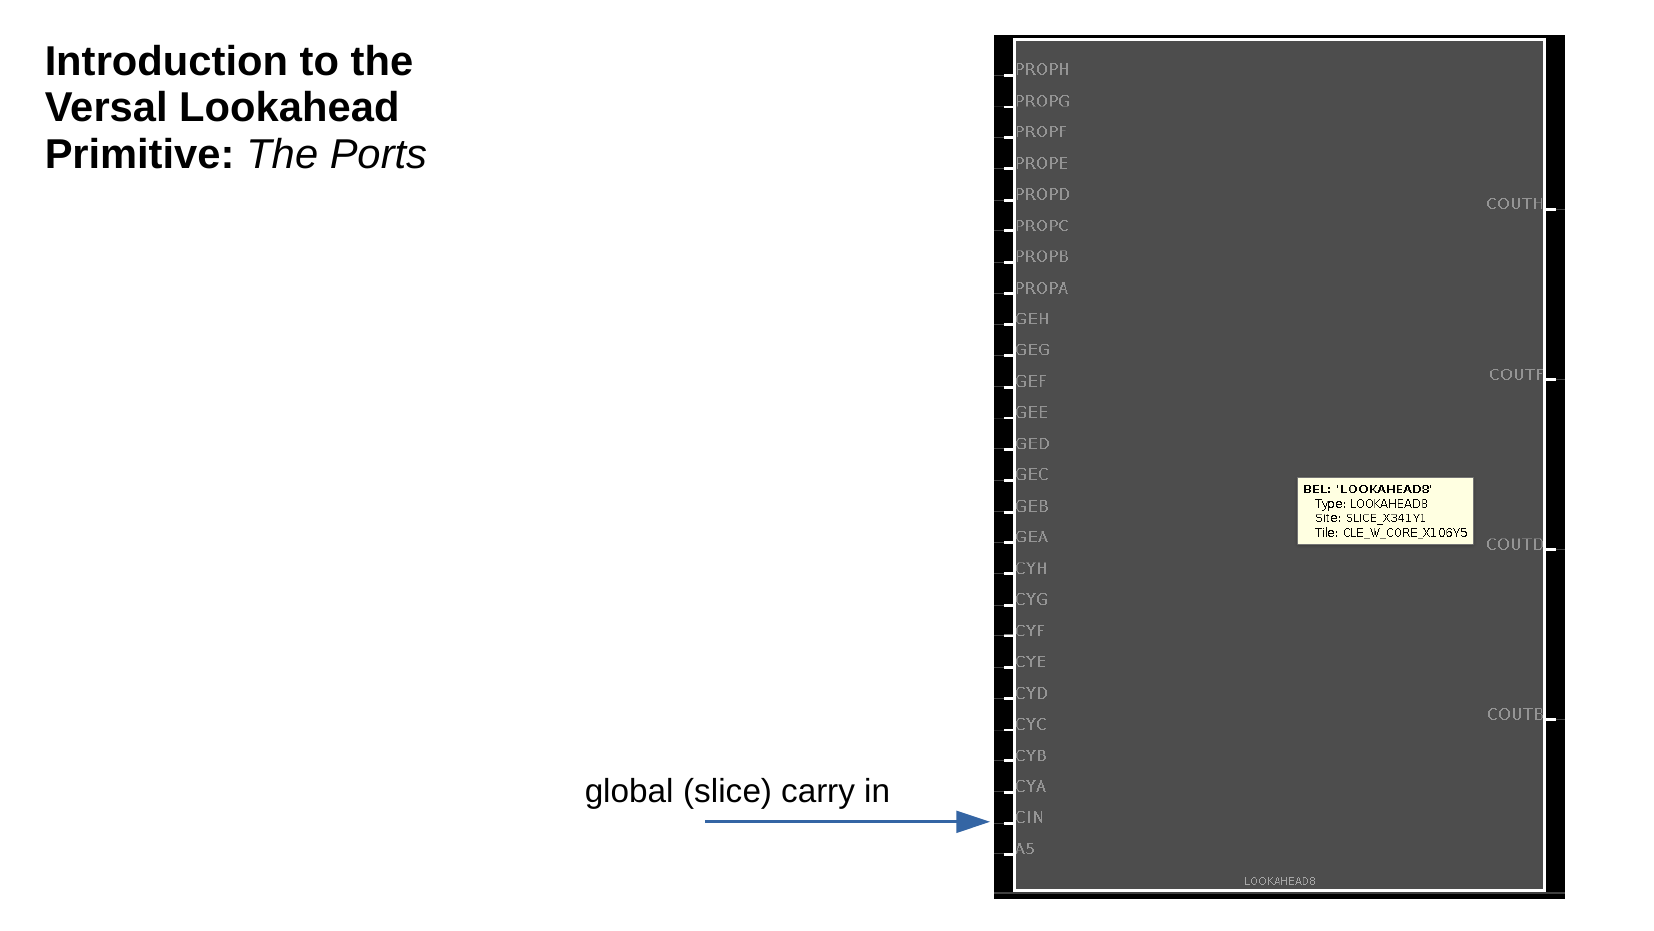

Introduction to the
Versal Lookahead Primitive: The Ports
global (slice) carry in